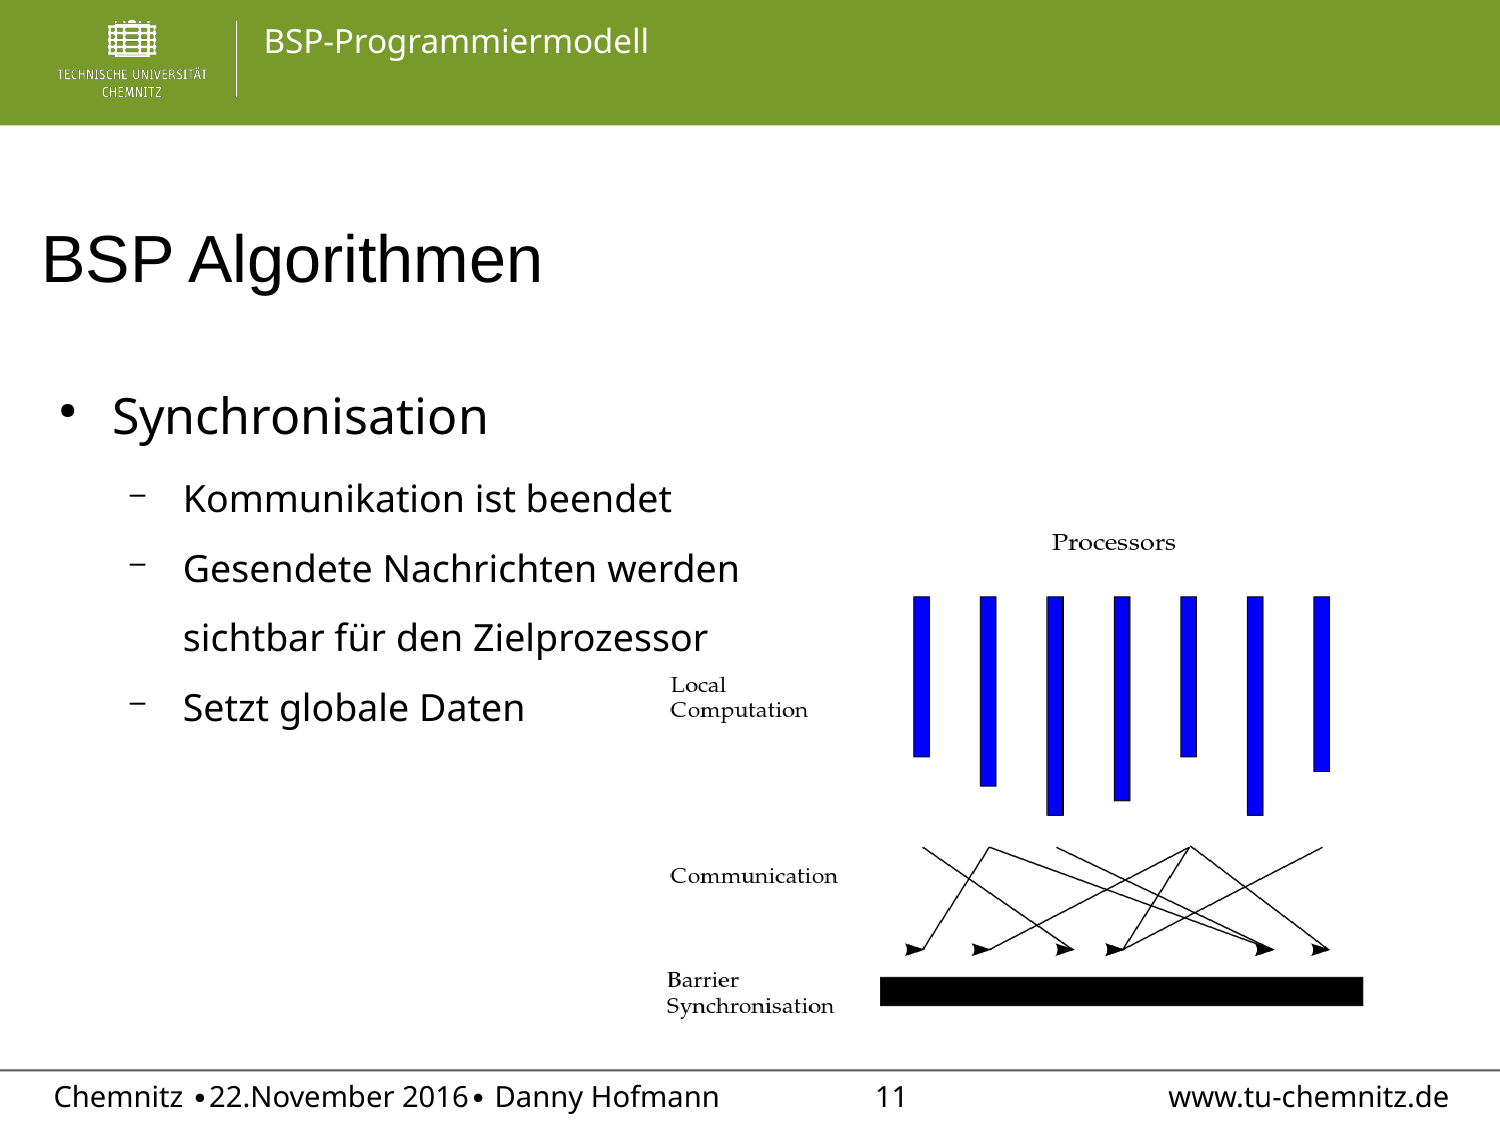

# BSP Algorithmen
Synchronisation
Kommunikation ist beendet
Gesendete Nachrichten werden
sichtbar für den Zielprozessor
Setzt globale Daten